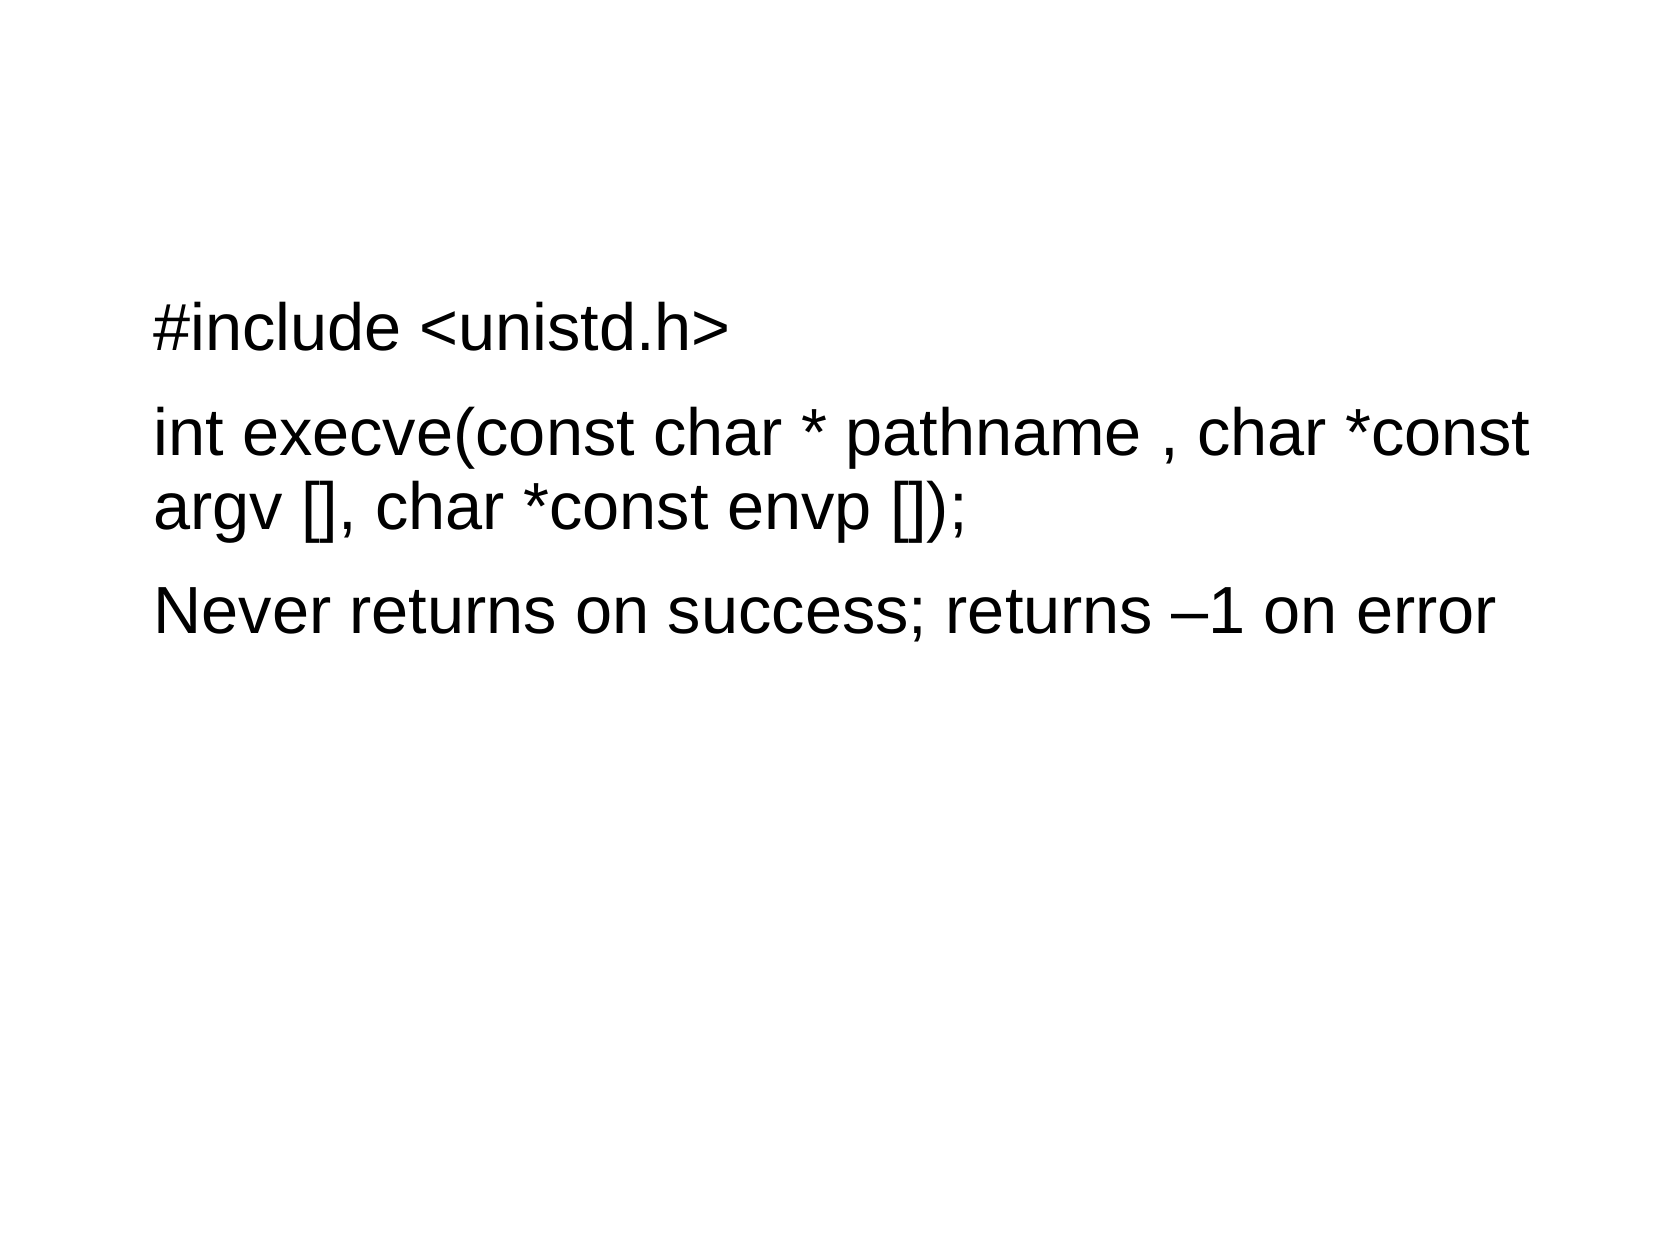

#
#include <unistd.h>
int execve(const char * pathname , char *const argv [], char *const envp []);
Never returns on success; returns –1 on error